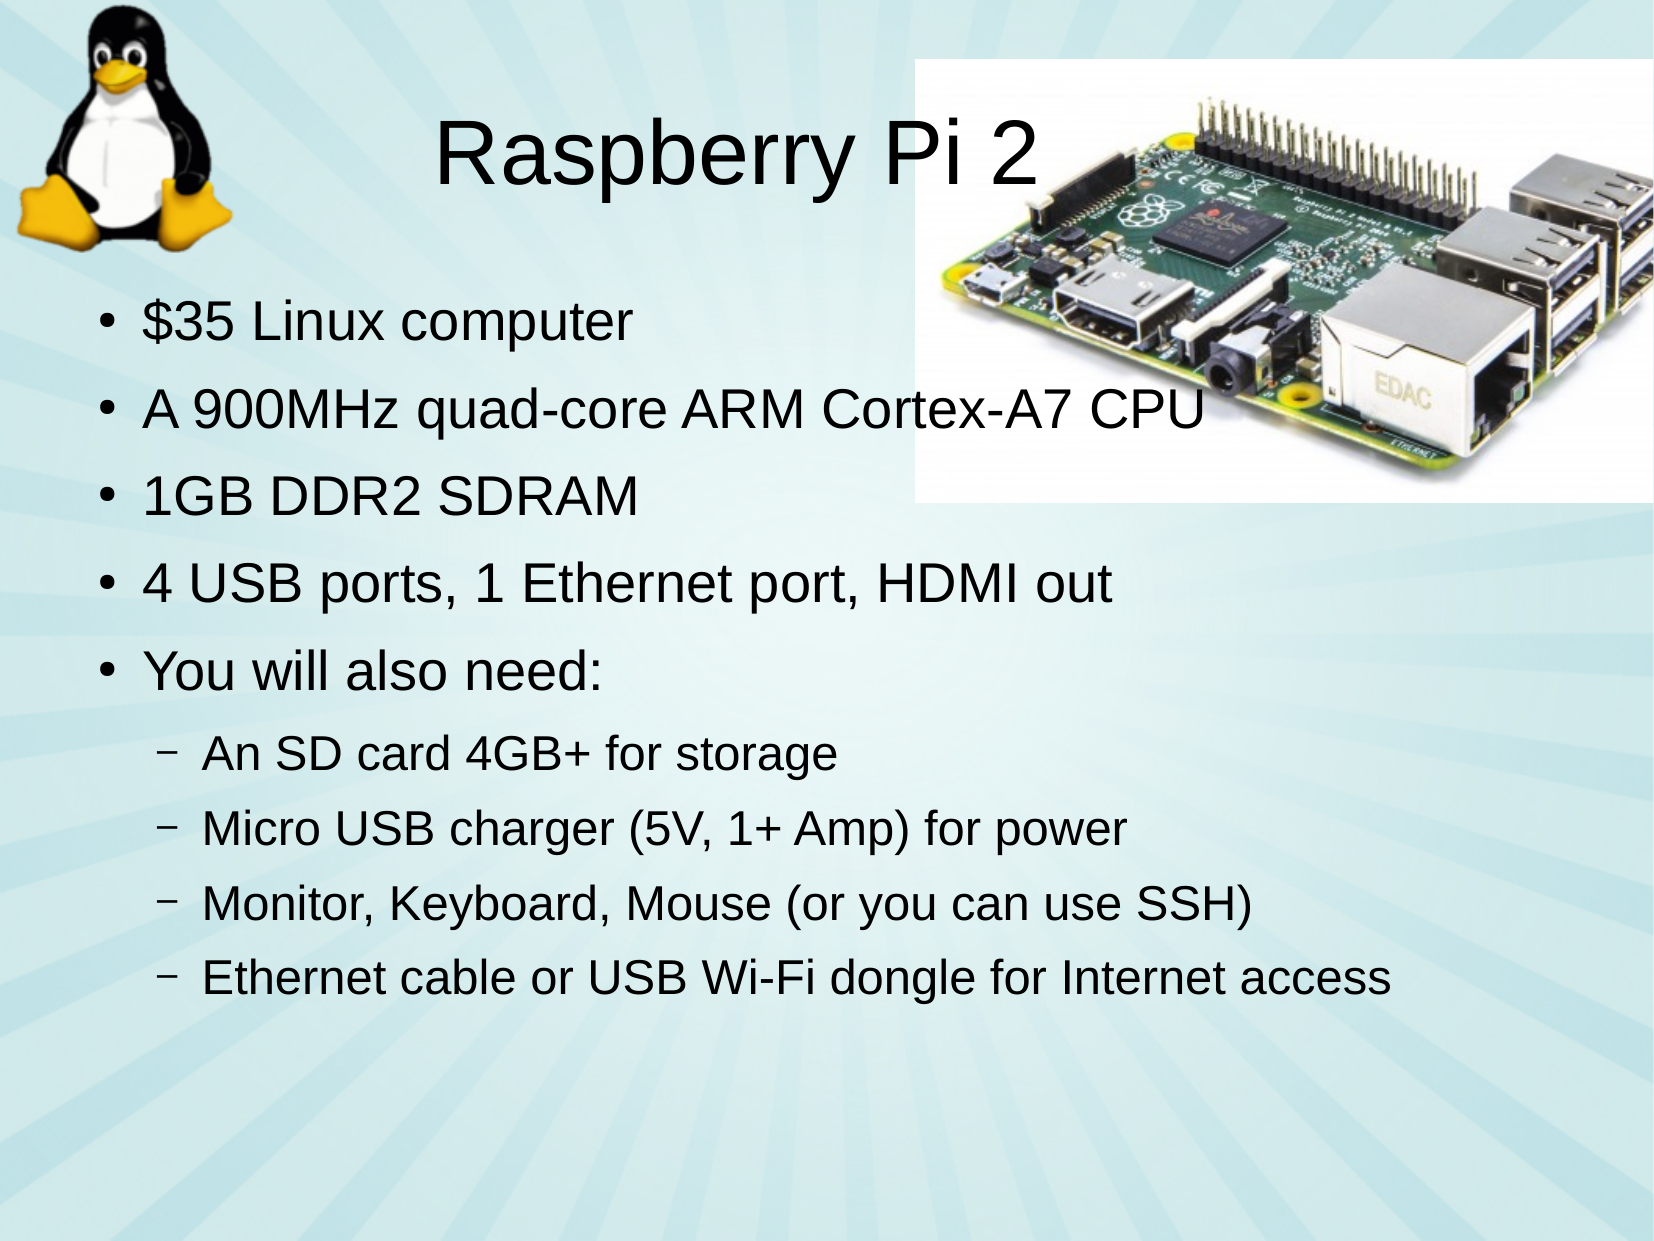

# Raspberry Pi 2
$35 Linux computer
A 900MHz quad-core ARM Cortex-A7 CPU
1GB DDR2 SDRAM
4 USB ports, 1 Ethernet port, HDMI out
You will also need:
An SD card 4GB+ for storage
Micro USB charger (5V, 1+ Amp) for power
Monitor, Keyboard, Mouse (or you can use SSH)
Ethernet cable or USB Wi-Fi dongle for Internet access